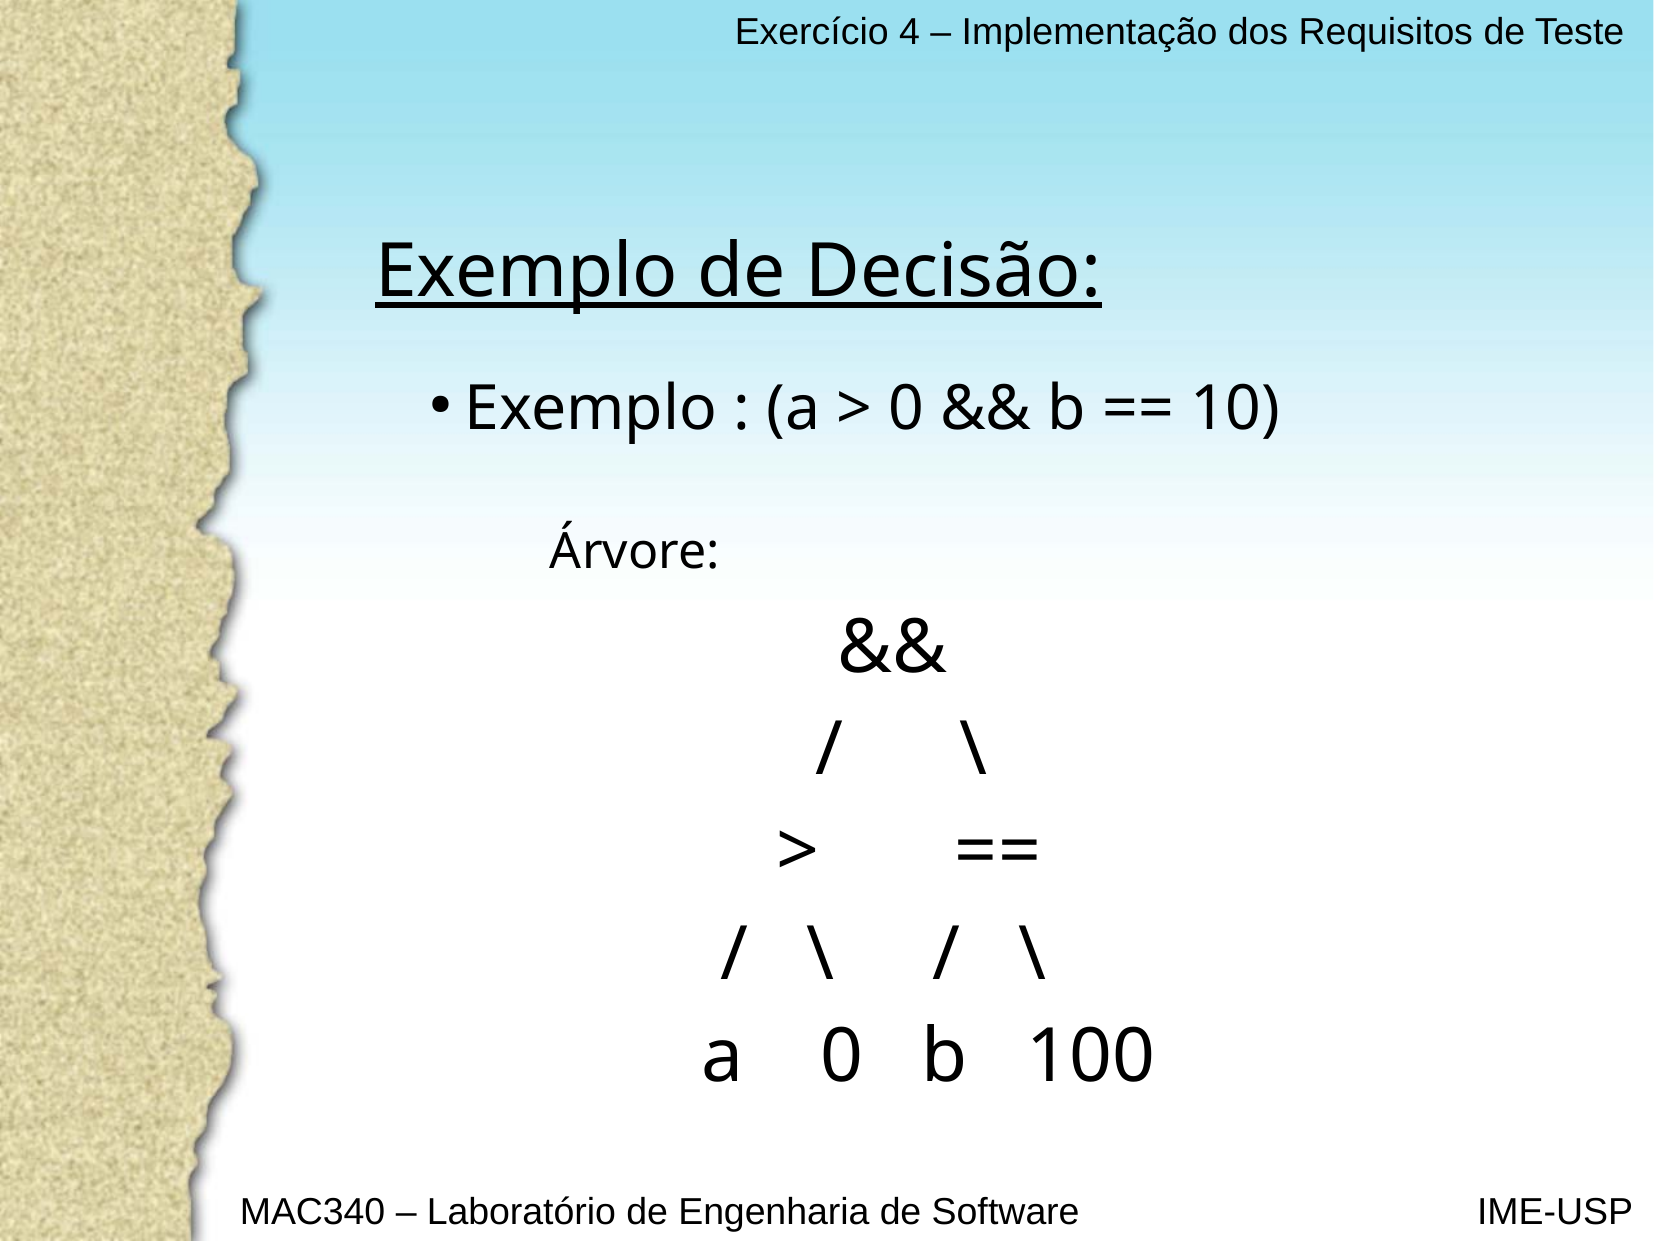

Exercício 4 – Implementação dos Requisitos de Teste
Exemplo de Decisão:
Exemplo : (a > 0 && b == 10)
Árvore:
 &&
	 / \
	 > ==
 / \ / \
 a 0 b 100
			MAC340 – Laboratório de Engenharia de Software IME-USP